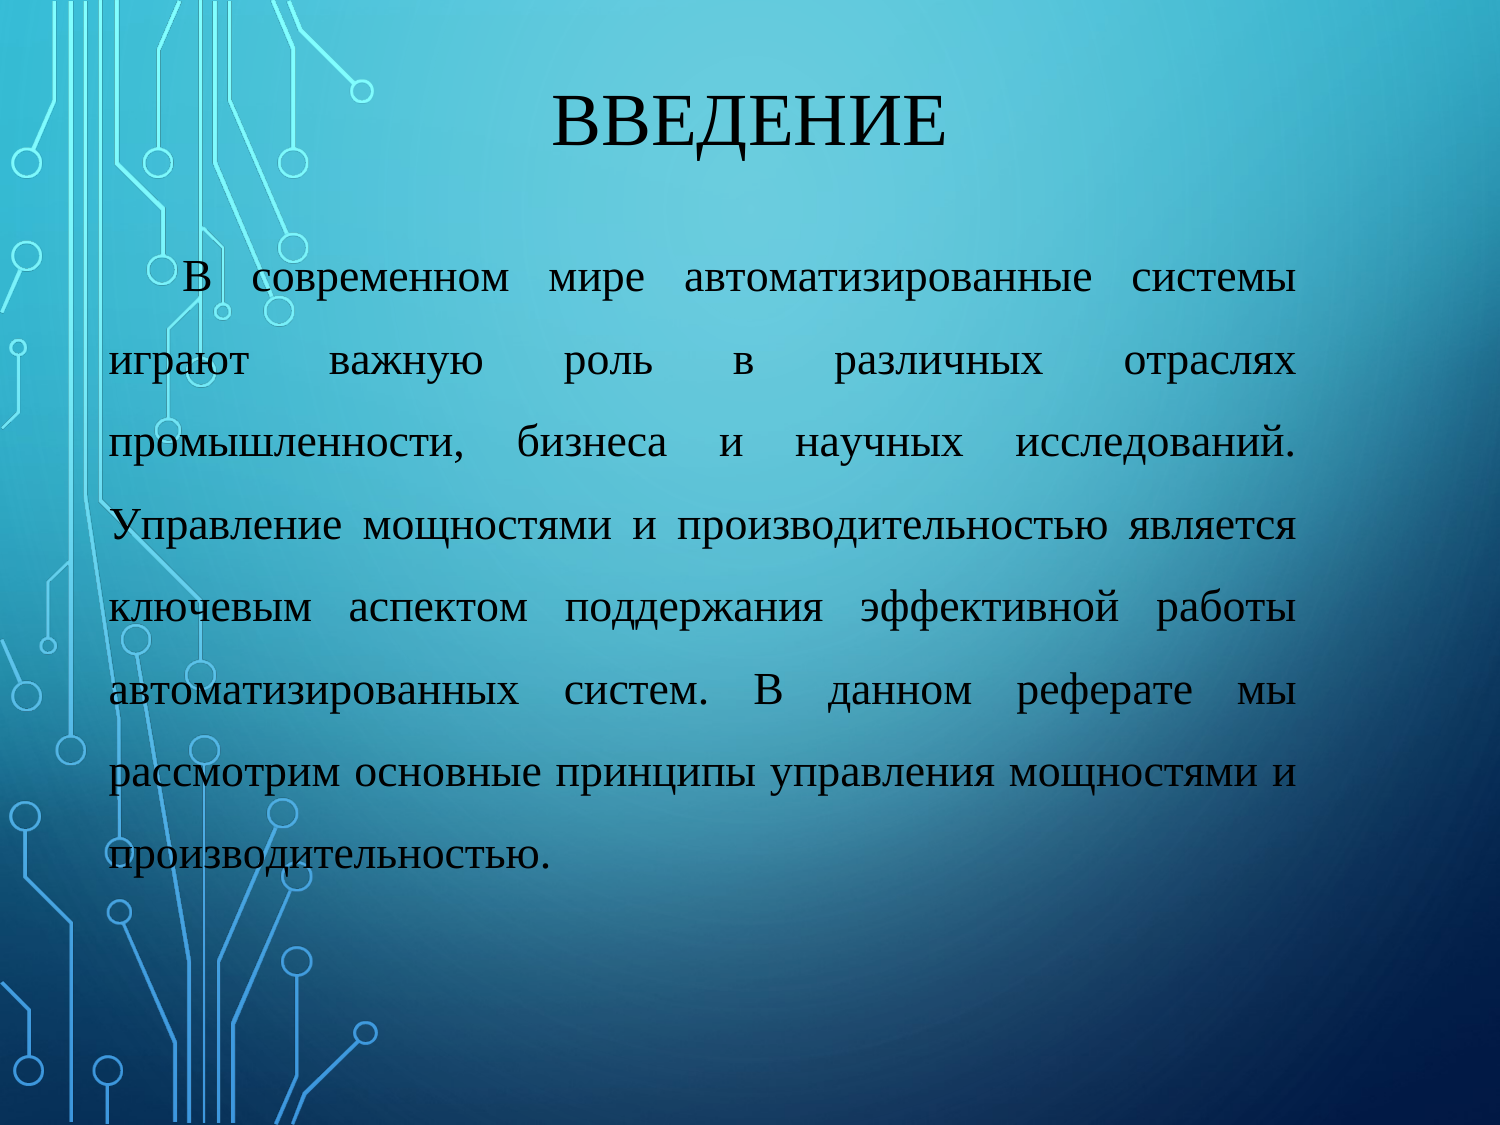

ВВЕДЕНИЕ
	В современном мире автоматизированные системы играют важную роль в различных отраслях промышленности, бизнеса и научных исследований. Управление мощностями и производительностью является ключевым аспектом поддержания эффективной работы автоматизированных систем. В данном реферате мы рассмотрим основные принципы управления мощностями и производительностью.